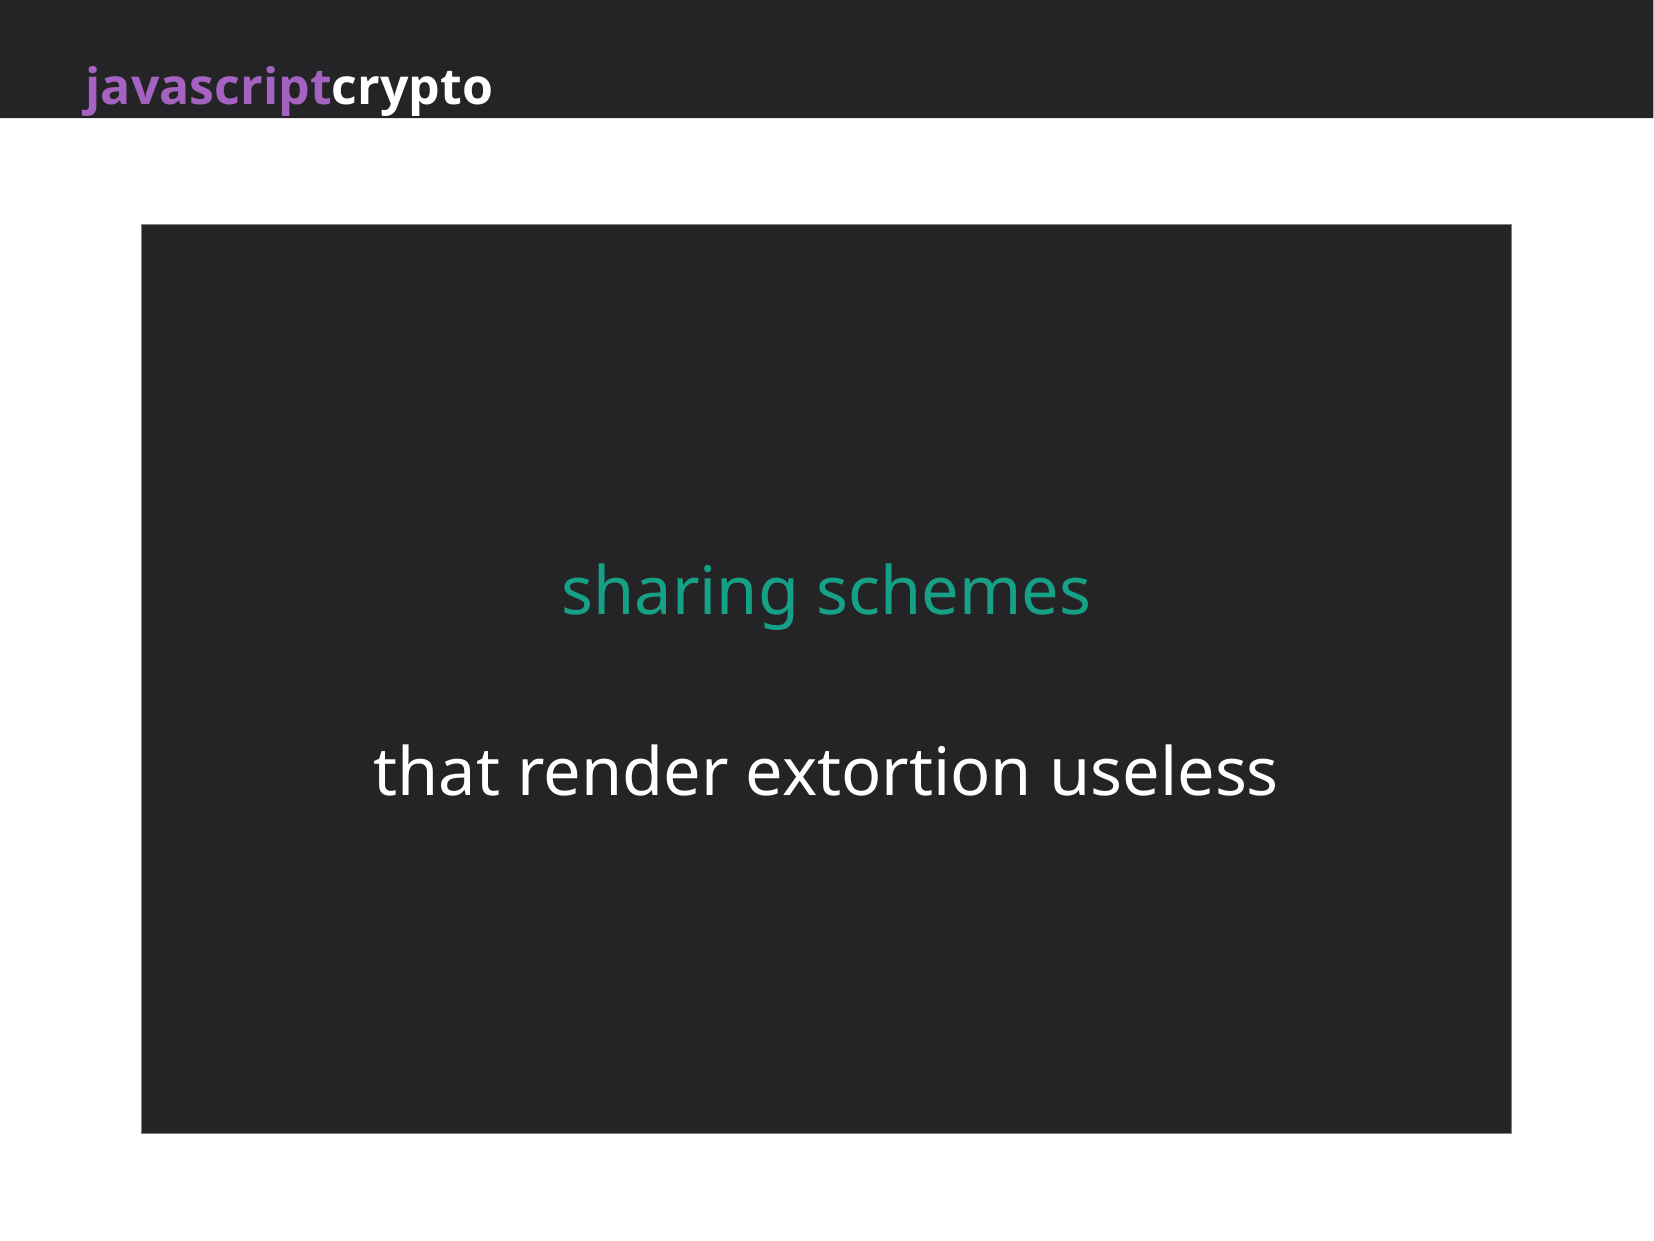

javascriptcrypto
sharing schemes
that render extortion useless